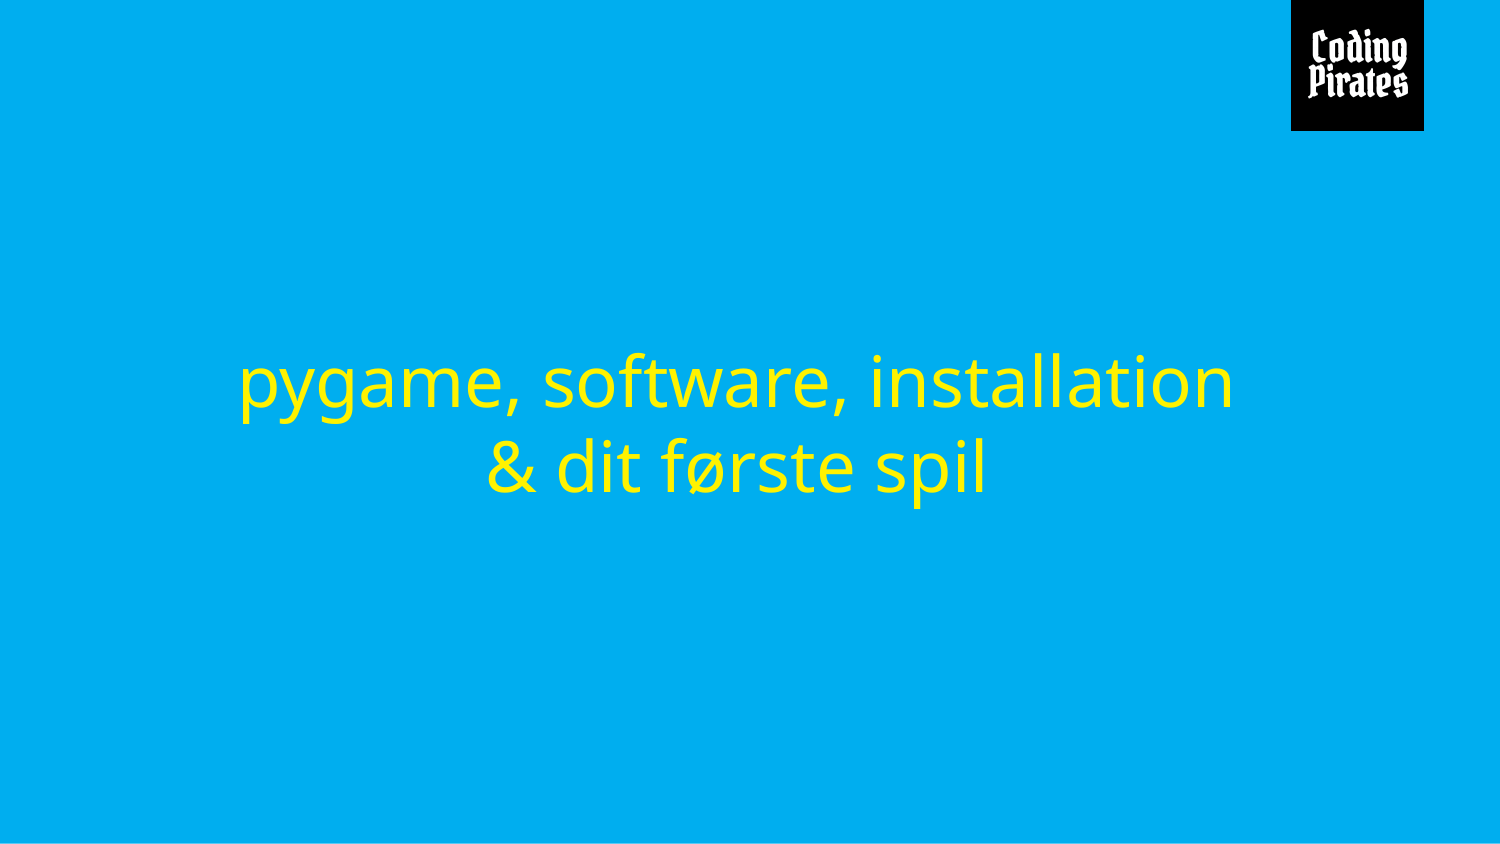

# pygame, software, installation & dit første spil